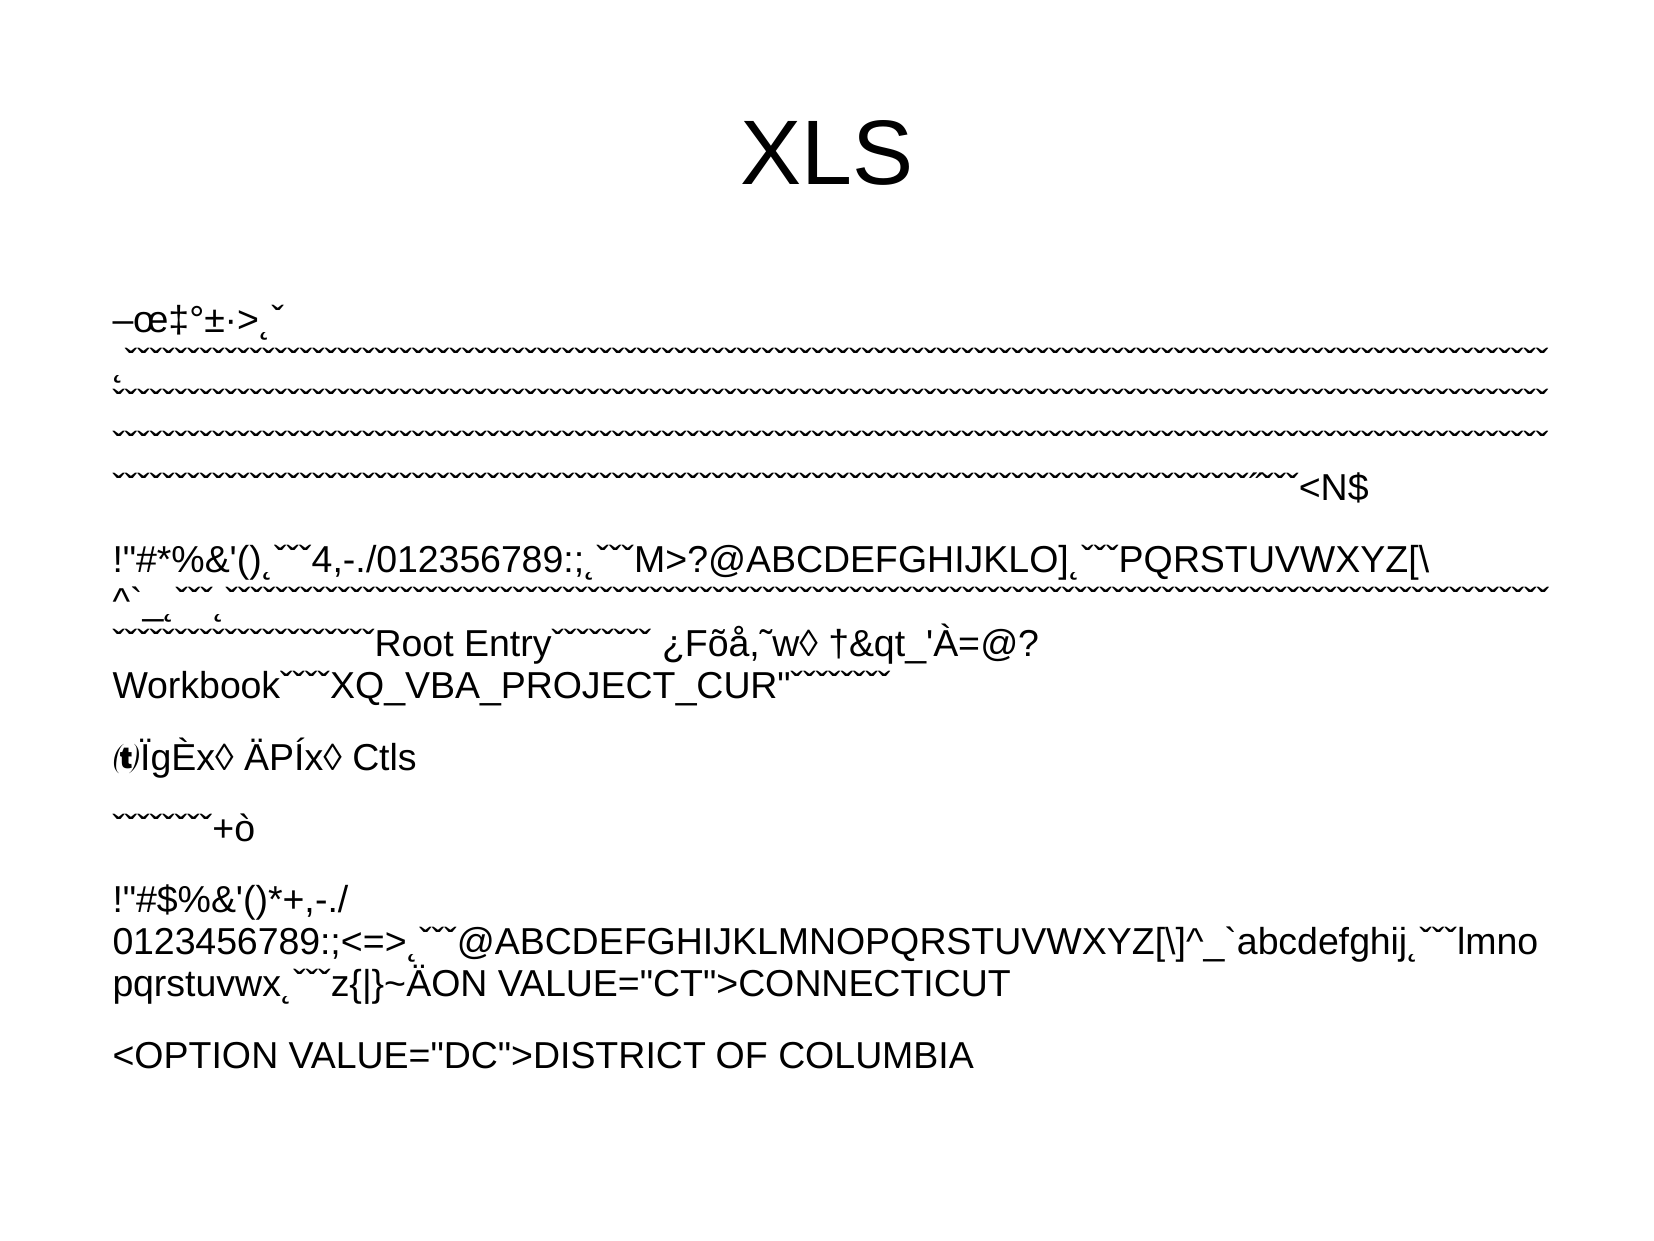

# XLS
–œ‡°±·>˛ˇ	˛ˇˇˇˇˇˇˇˇˇˇˇˇˇˇˇˇˇˇˇˇˇˇˇˇˇˇˇˇˇˇˇˇˇˇˇˇˇˇˇˇˇˇˇˇˇˇˇˇˇˇˇˇˇˇˇˇˇˇˇˇˇˇˇˇˇˇˇˇˇˇˇˇˇˇˇˇˇˇˇˇˇˇˇˇˇˇˇˇˇˇˇˇˇˇˇˇˇˇˇˇˇˇˇˇˇˇˇˇˇˇˇˇˇˇˇˇˇˇˇˇˇˇˇˇˇˇˇˇˇˇˇˇˇˇˇˇˇˇˇˇˇˇˇˇˇˇˇˇˇˇˇˇˇˇˇˇˇˇˇˇˇˇˇˇˇˇˇˇˇˇˇˇˇˇˇˇˇˇˇˇˇˇˇˇˇˇˇˇˇˇˇˇˇˇˇˇˇˇˇˇˇˇˇˇˇˇˇˇˇˇˇˇˇˇˇˇˇˇˇˇˇˇˇˇˇˇˇˇˇˇˇˇˇˇˇˇˇˇˇˇˇˇˇˇˇˇˇˇˇˇˇˇˇˇˇˇˇˇˇˇˇˇˇˇˇˇˇˇˇˇˇˇˇˇˇˇˇˇˇˇˇˇˇˇˇˇˇˇˇˇˇˇˇˇˇˇˇˇˇˇˇˇˇˇˇˇˇˇˇˇˇˇˇˇˇˇˇˇˇˇˇˇˇˇˇˇˇˇˇˇˇˇˇˇˇˇˇˇˇˇˇˇˇˇˇˇˇˇˇˇˇˇˇˇˇˇˇˇˇˇˇˇˇˇˇˇˇˇˇˇˇˇˇˇˇˇˇˇˇˇˇˇˇˇˇˇˇˇˇˇˇˇˇˇˇˇˇˇˇˇˇˇˇˇˇˇˇˇˇˇˇˇˇˇˇˇˇˇˇˇˇˇˇˇˇˇˇˇˇˇˇˇˇˇˇ˝ˇˇˇ<N$
!"#*%&'()˛ˇˇˇ4,-./012356789:;˛ˇˇˇM>?@ABCDEFGHIJKLO]˛ˇˇˇPQRSTUVWXYZ[\^`_˛ˇˇˇ˛ˇˇˇˇˇˇˇˇˇˇˇˇˇˇˇˇˇˇˇˇˇˇˇˇˇˇˇˇˇˇˇˇˇˇˇˇˇˇˇˇˇˇˇˇˇˇˇˇˇˇˇˇˇˇˇˇˇˇˇˇˇˇˇˇˇˇˇˇˇˇˇˇˇˇˇˇˇˇˇˇˇˇˇˇˇˇˇˇˇˇˇˇˇˇˇˇˇˇˇˇˇˇˇˇˇˇˇˇˇˇˇˇˇˇˇˇˇˇˇˇˇˇˇˇˇˇˇRoot Entryˇˇˇˇˇˇˇˇ ¿Fõå,˜w◊ †&qt_'À=@?WorkbookˇˇˇˇXQ_VBA_PROJECT_CUR"ˇˇˇˇˇˇˇˇ
ÏgÈx◊ ÄPÍx◊ Ctls
ˇˇˇˇˇˇˇˇ+ò
!"#$%&'()*+,-./0123456789:;<=>˛ˇˇˇ@ABCDEFGHIJKLMNOPQRSTUVWXYZ[\]^_`abcdefghij˛ˇˇˇlmnopqrstuvwx˛ˇˇˇz{|}~ÄON VALUE="CT">CONNECTICUT
<OPTION VALUE="DC">DISTRICT OF COLUMBIA